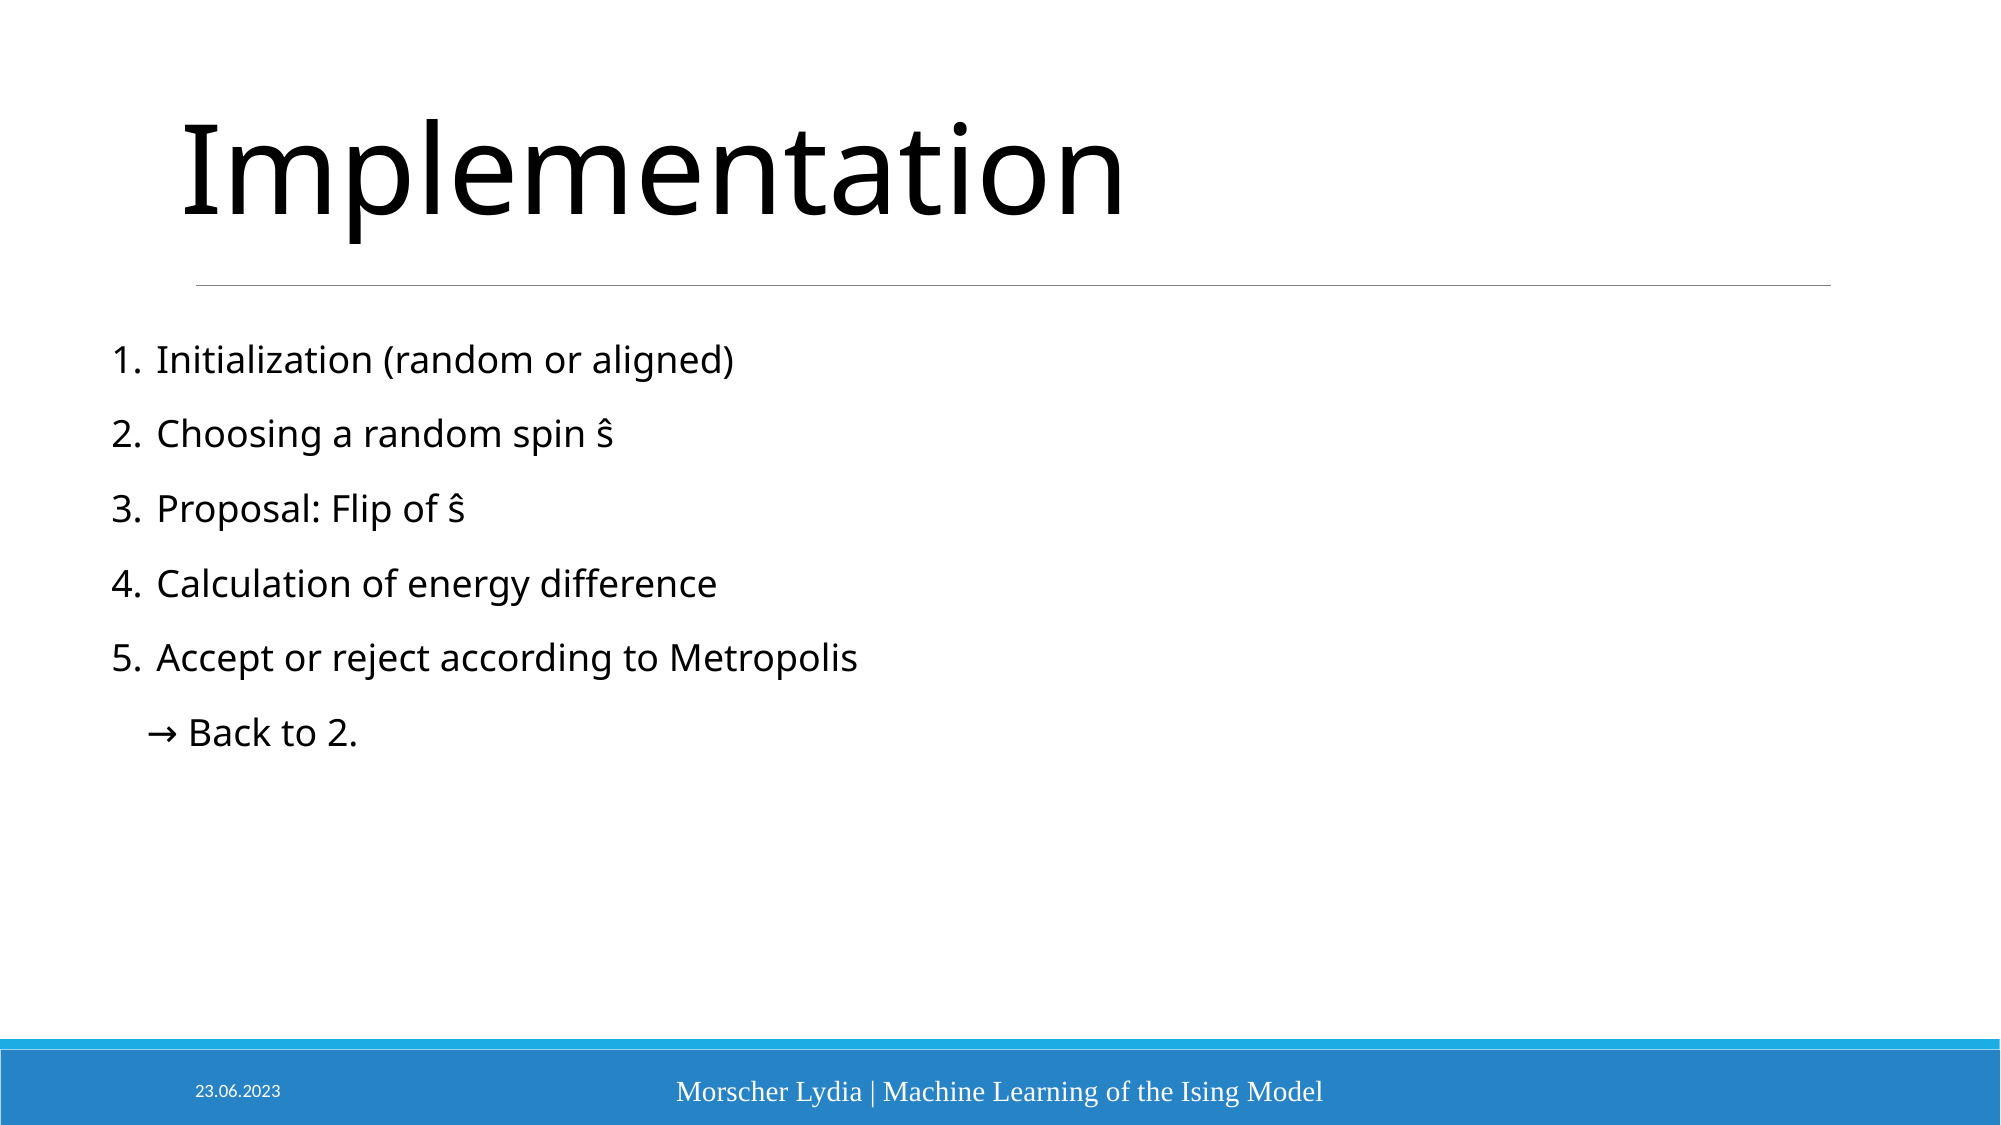

# Implementation
 Initialization (random or aligned)
 Choosing a random spin ŝ
 Proposal: Flip of ŝ
 Calculation of energy difference
 Accept or reject according to Metropolis
→ Back to 2.